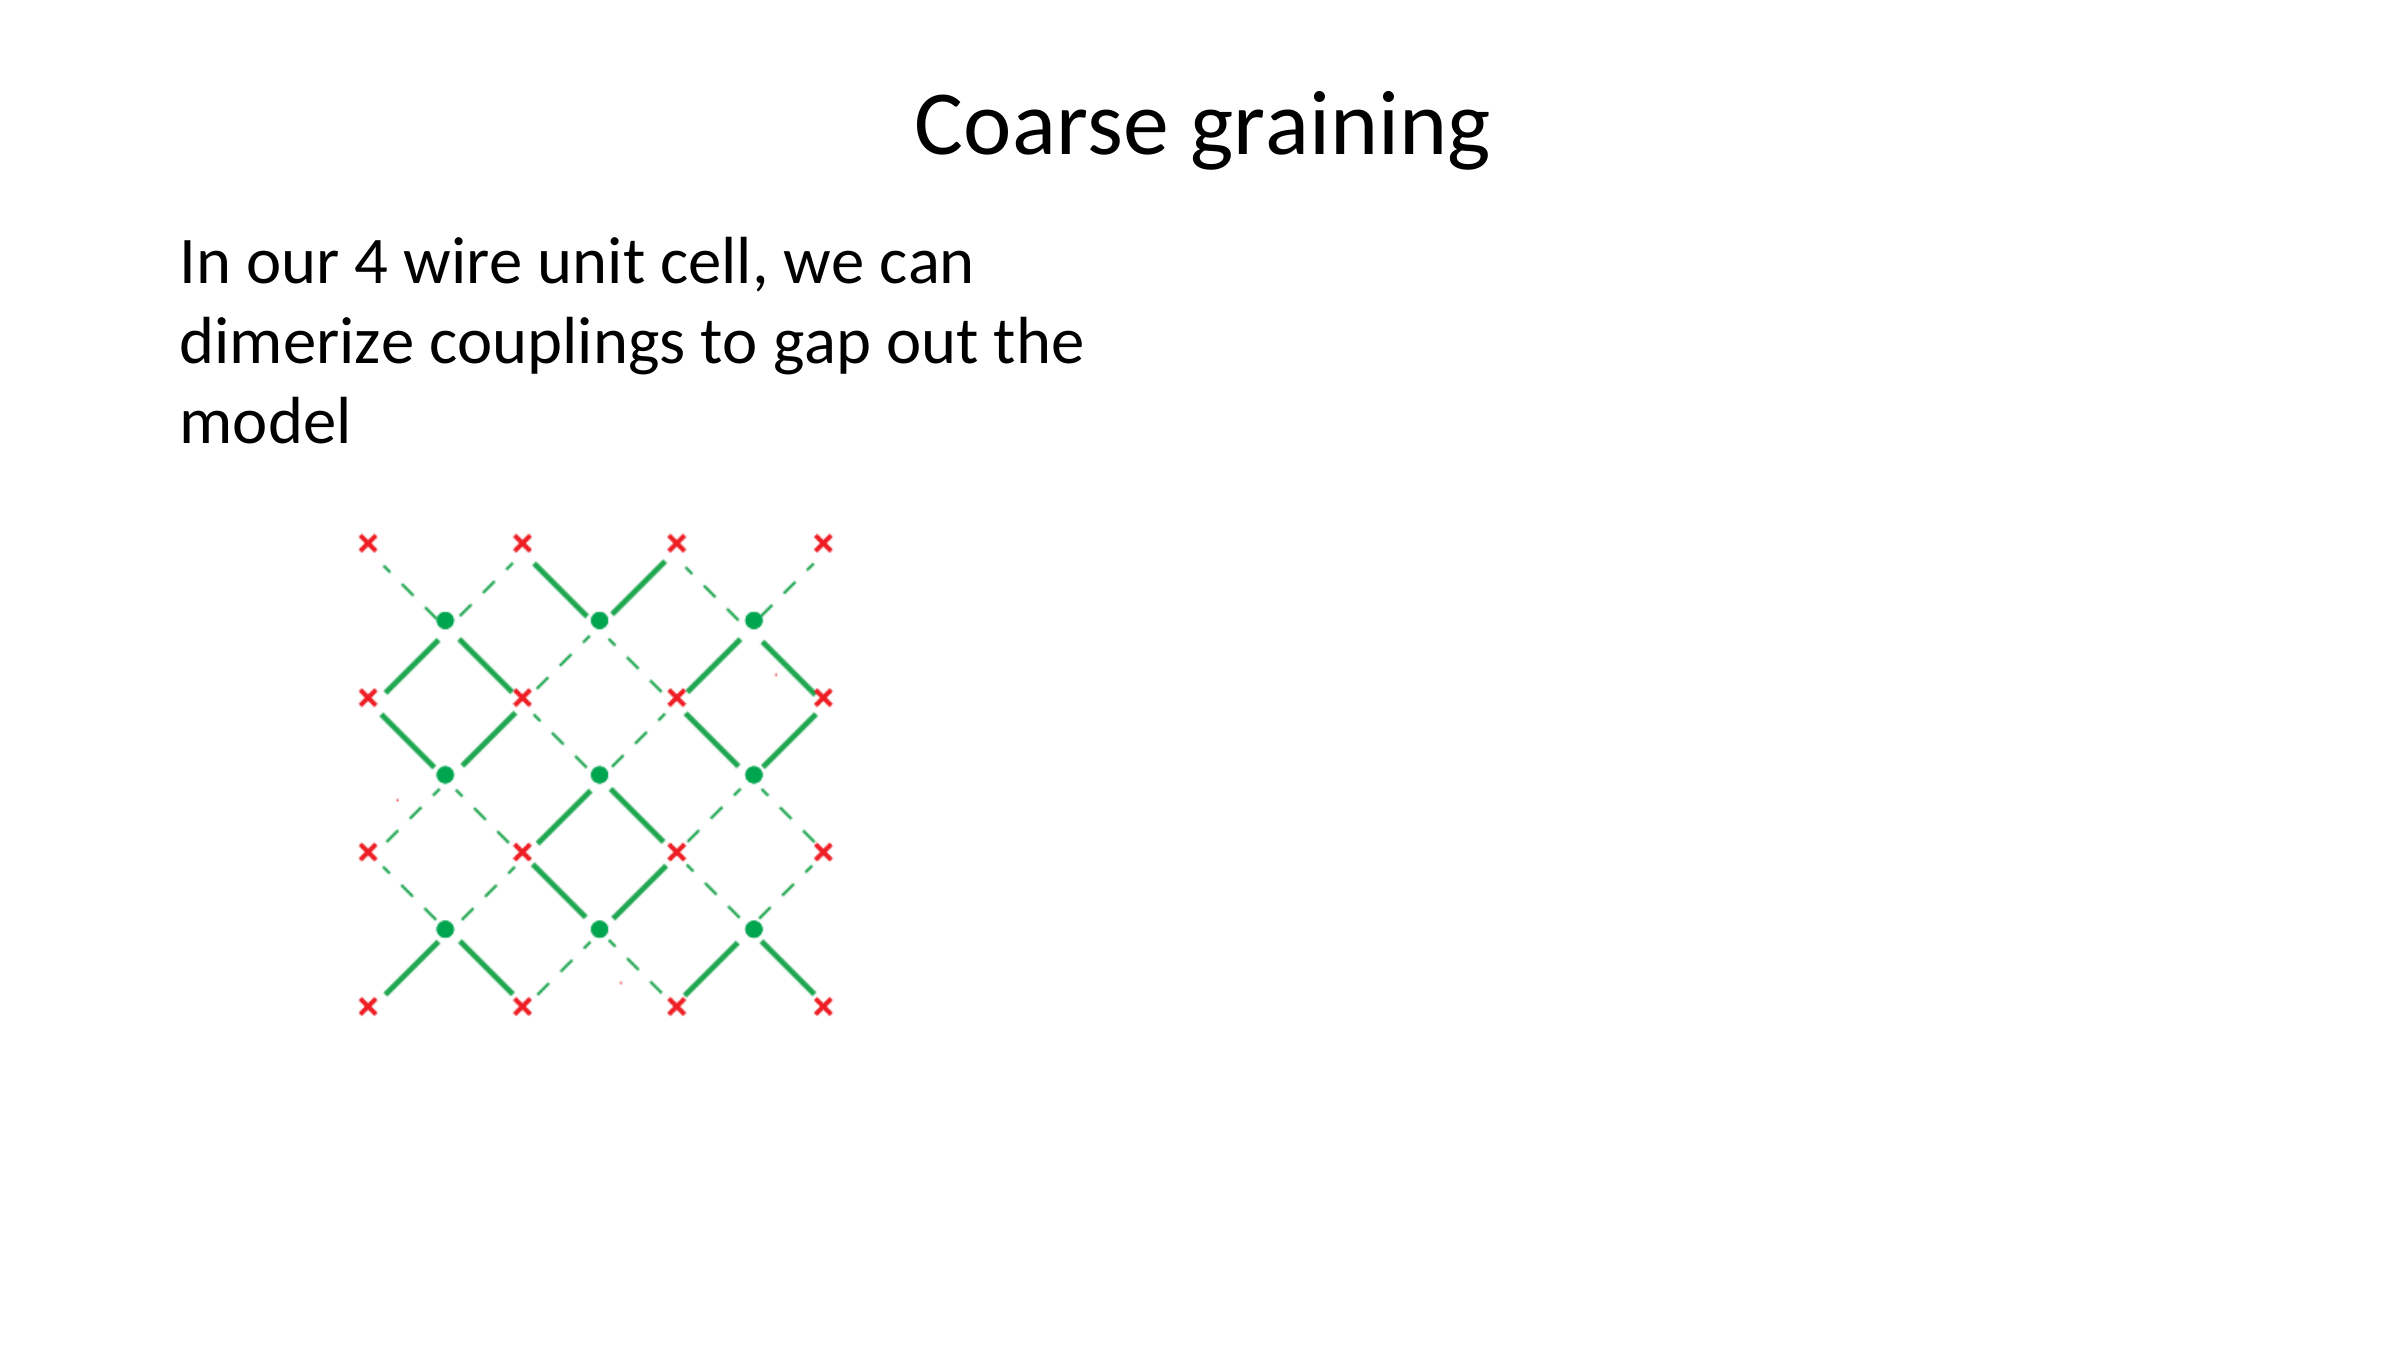

Coarse graining
In our 4 wire unit cell, we can dimerize couplings to gap out the model